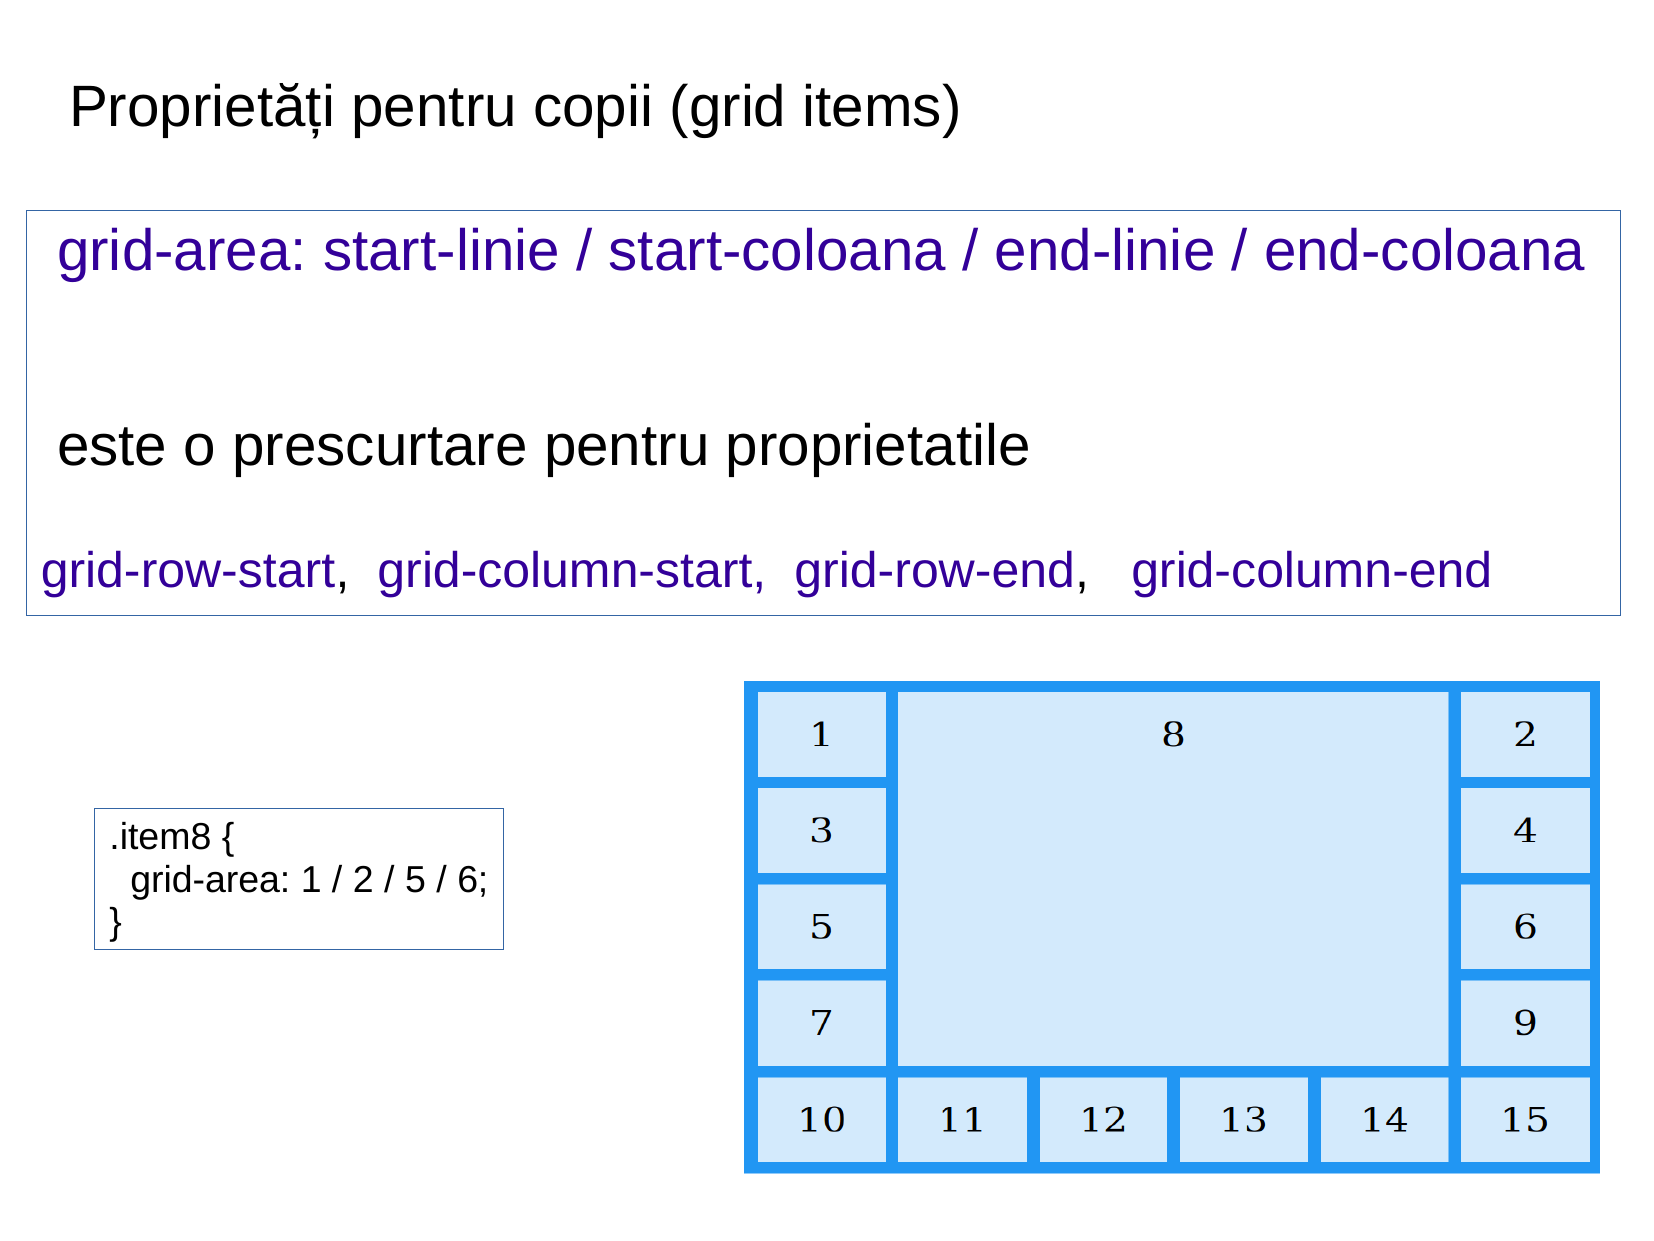

Proprietăți pentru copii (grid items)
 grid-area: start-linie / start-coloana / end-linie / end-coloana
 este o prescurtare pentru proprietatile
grid-row-start, grid-column-start, grid-row-end, grid-column-end
.item8 {
 grid-area: 1 / 2 / 5 / 6;
}